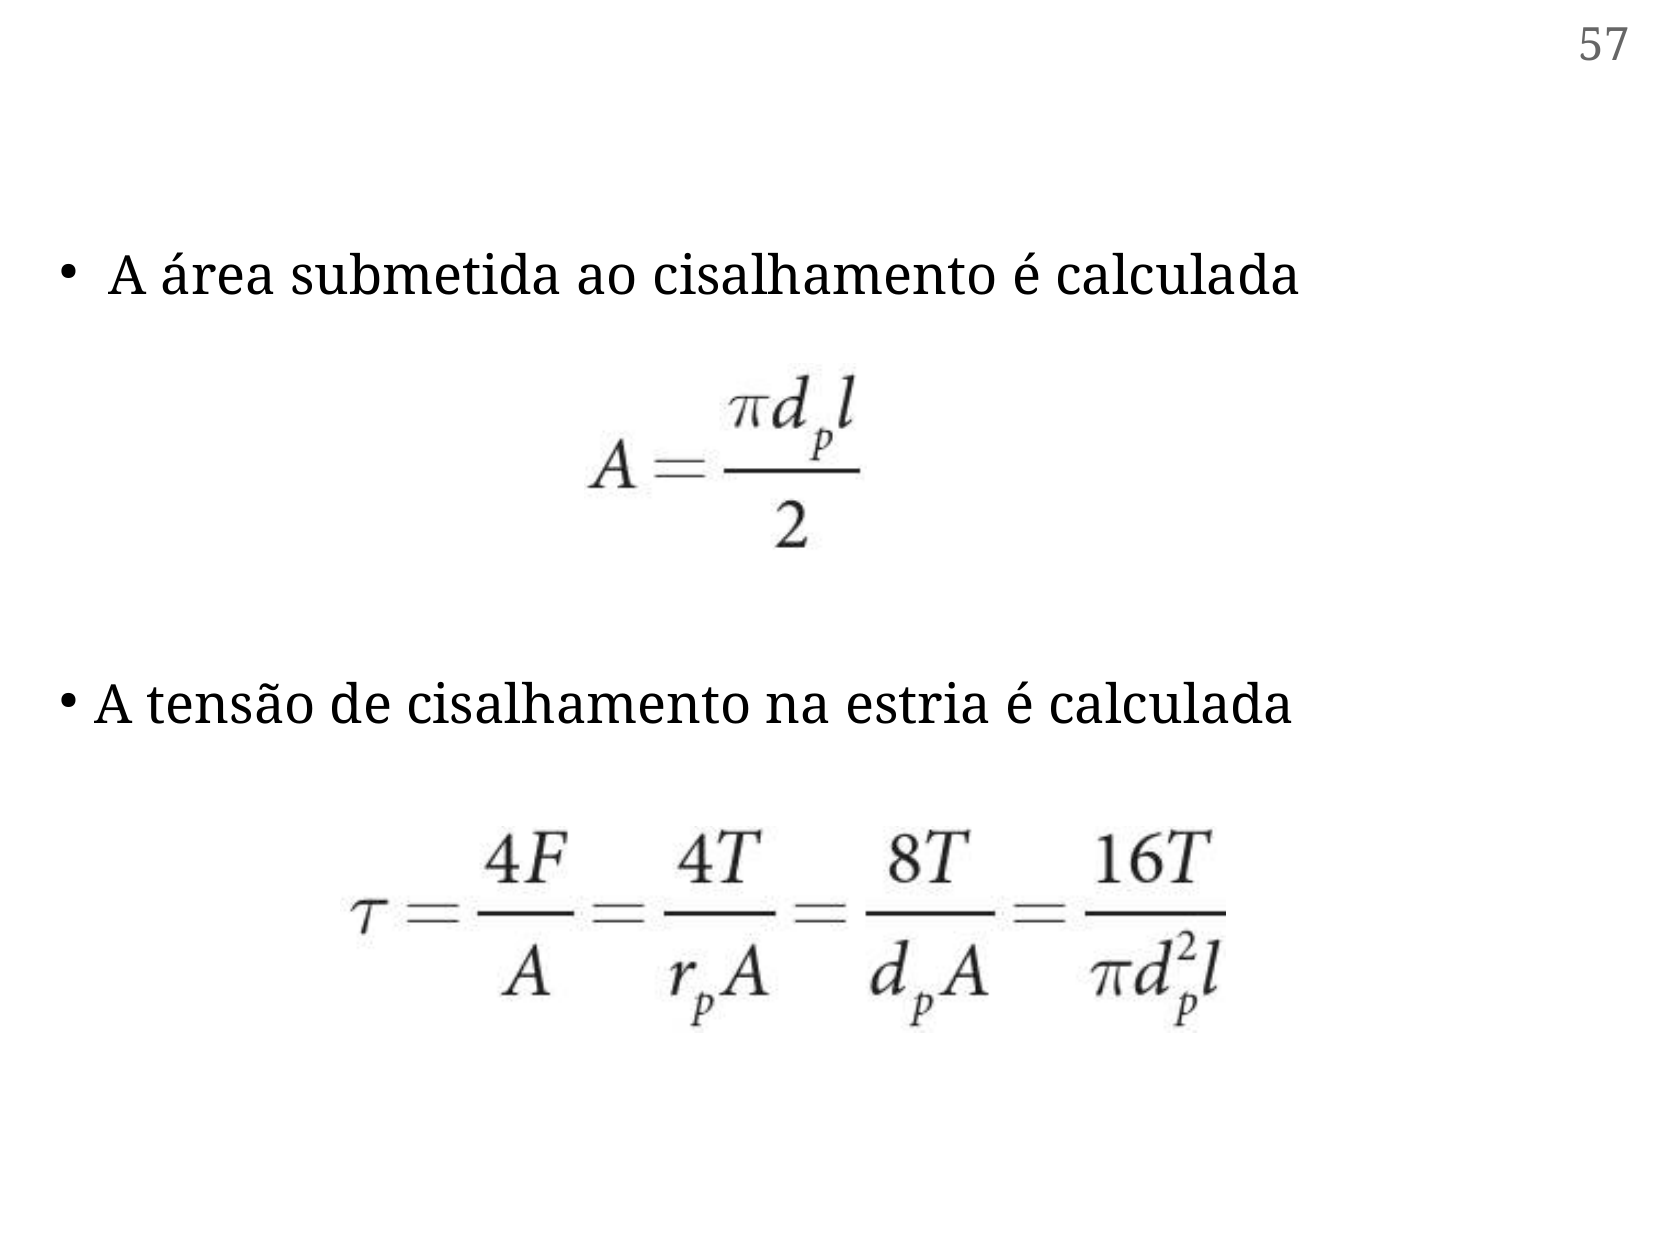

57
#
 A área submetida ao cisalhamento é calculada
A tensão de cisalhamento na estria é calculada